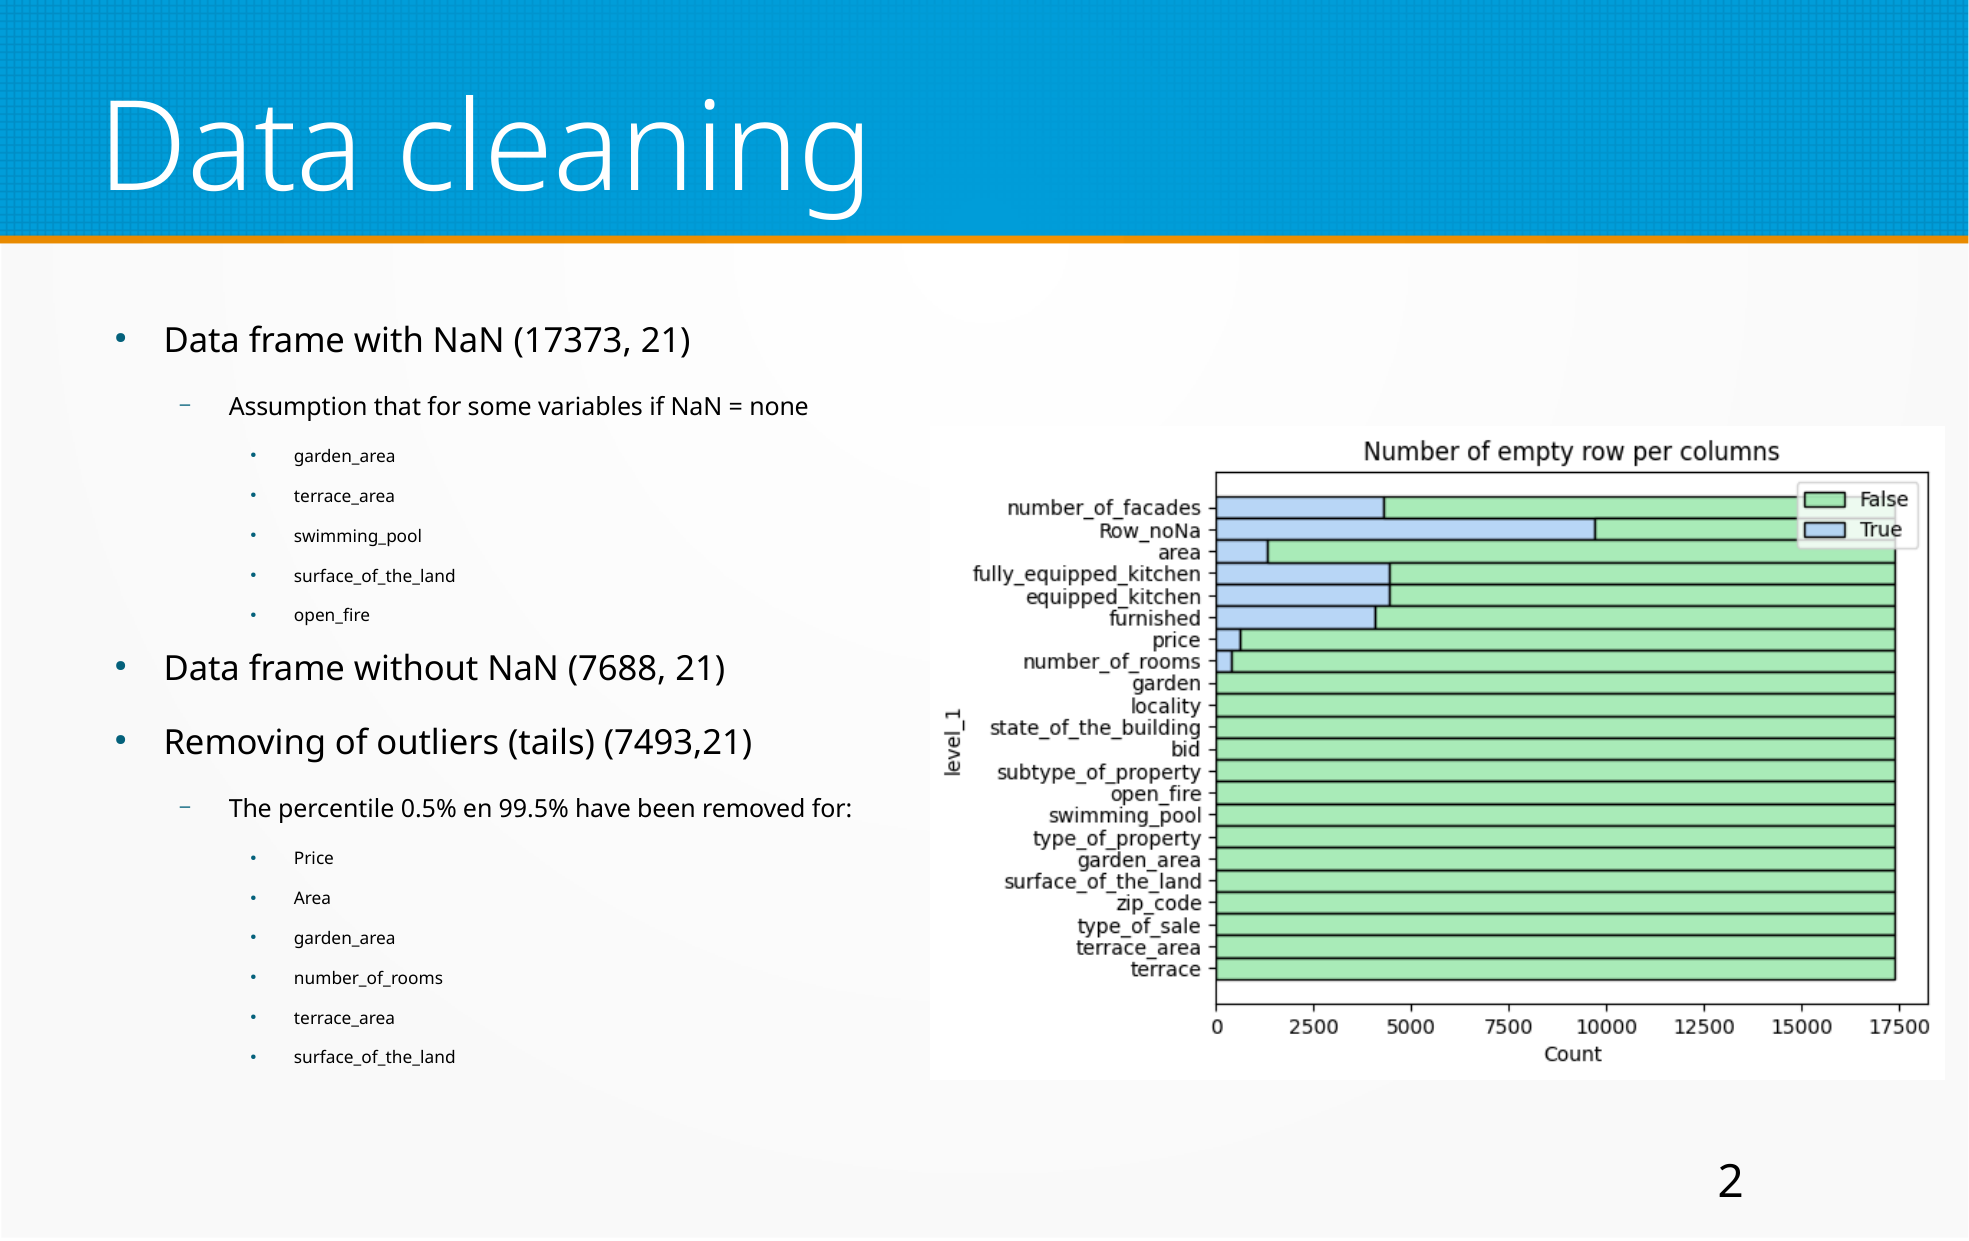

# Data cleaning
Data frame with NaN (17373, 21)
Assumption that for some variables if NaN = none
garden_area
terrace_area
swimming_pool
surface_of_the_land
open_fire
Data frame without NaN (7688, 21)
Removing of outliers (tails) (7493,21)
The percentile 0.5% en 99.5% have been removed for:
Price
Area
garden_area
number_of_rooms
terrace_area
surface_of_the_land